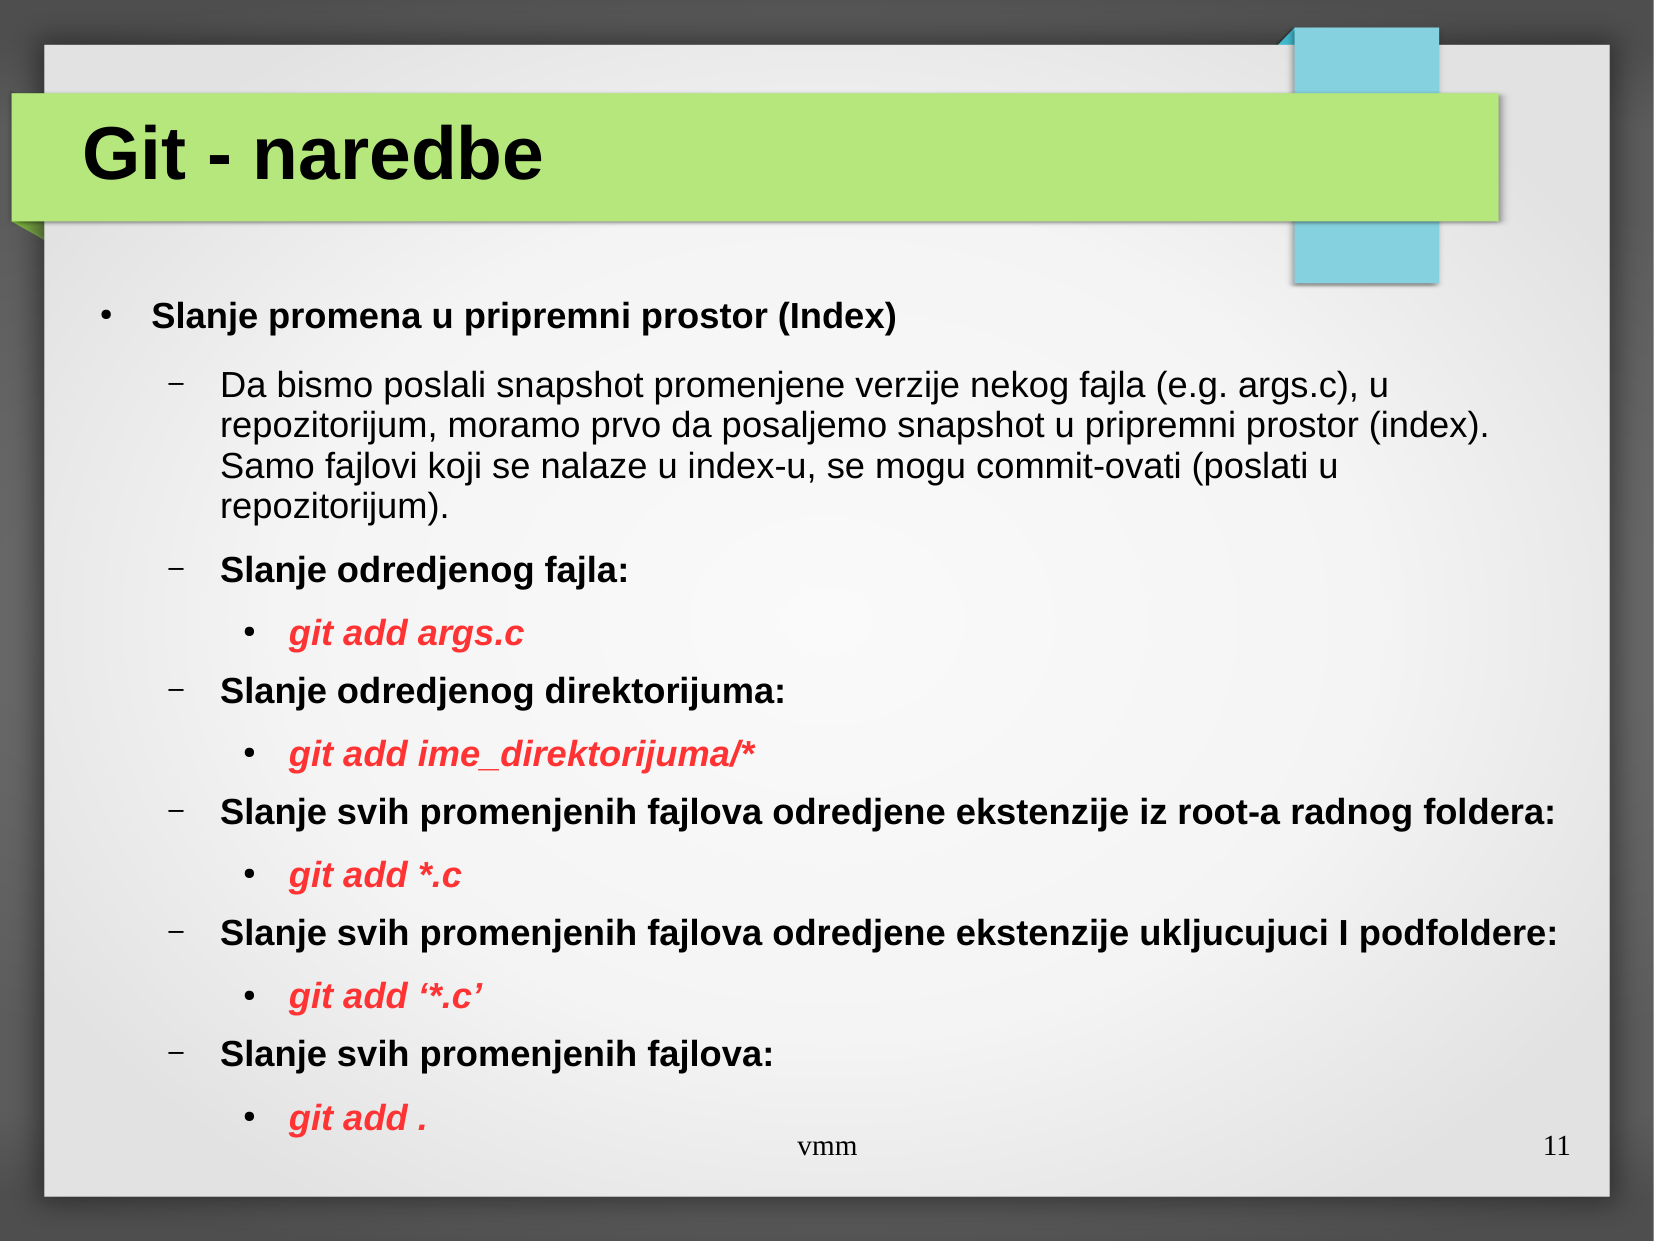

# Git - naredbe
Slanje promena u pripremni prostor (Index)
Da bismo poslali snapshot promenjene verzije nekog fajla (e.g. args.c), u repozitorijum, moramo prvo da posaljemo snapshot u pripremni prostor (index). Samo fajlovi koji se nalaze u index-u, se mogu commit-ovati (poslati u repozitorijum).
Slanje odredjenog fajla:
git add args.c
Slanje odredjenog direktorijuma:
git add ime_direktorijuma/*
Slanje svih promenjenih fajlova odredjene ekstenzije iz root-a radnog foldera:
git add *.c
Slanje svih promenjenih fajlova odredjene ekstenzije ukljucujuci I podfoldere:
git add ‘*.c’
Slanje svih promenjenih fajlova:
git add .
vmm
11